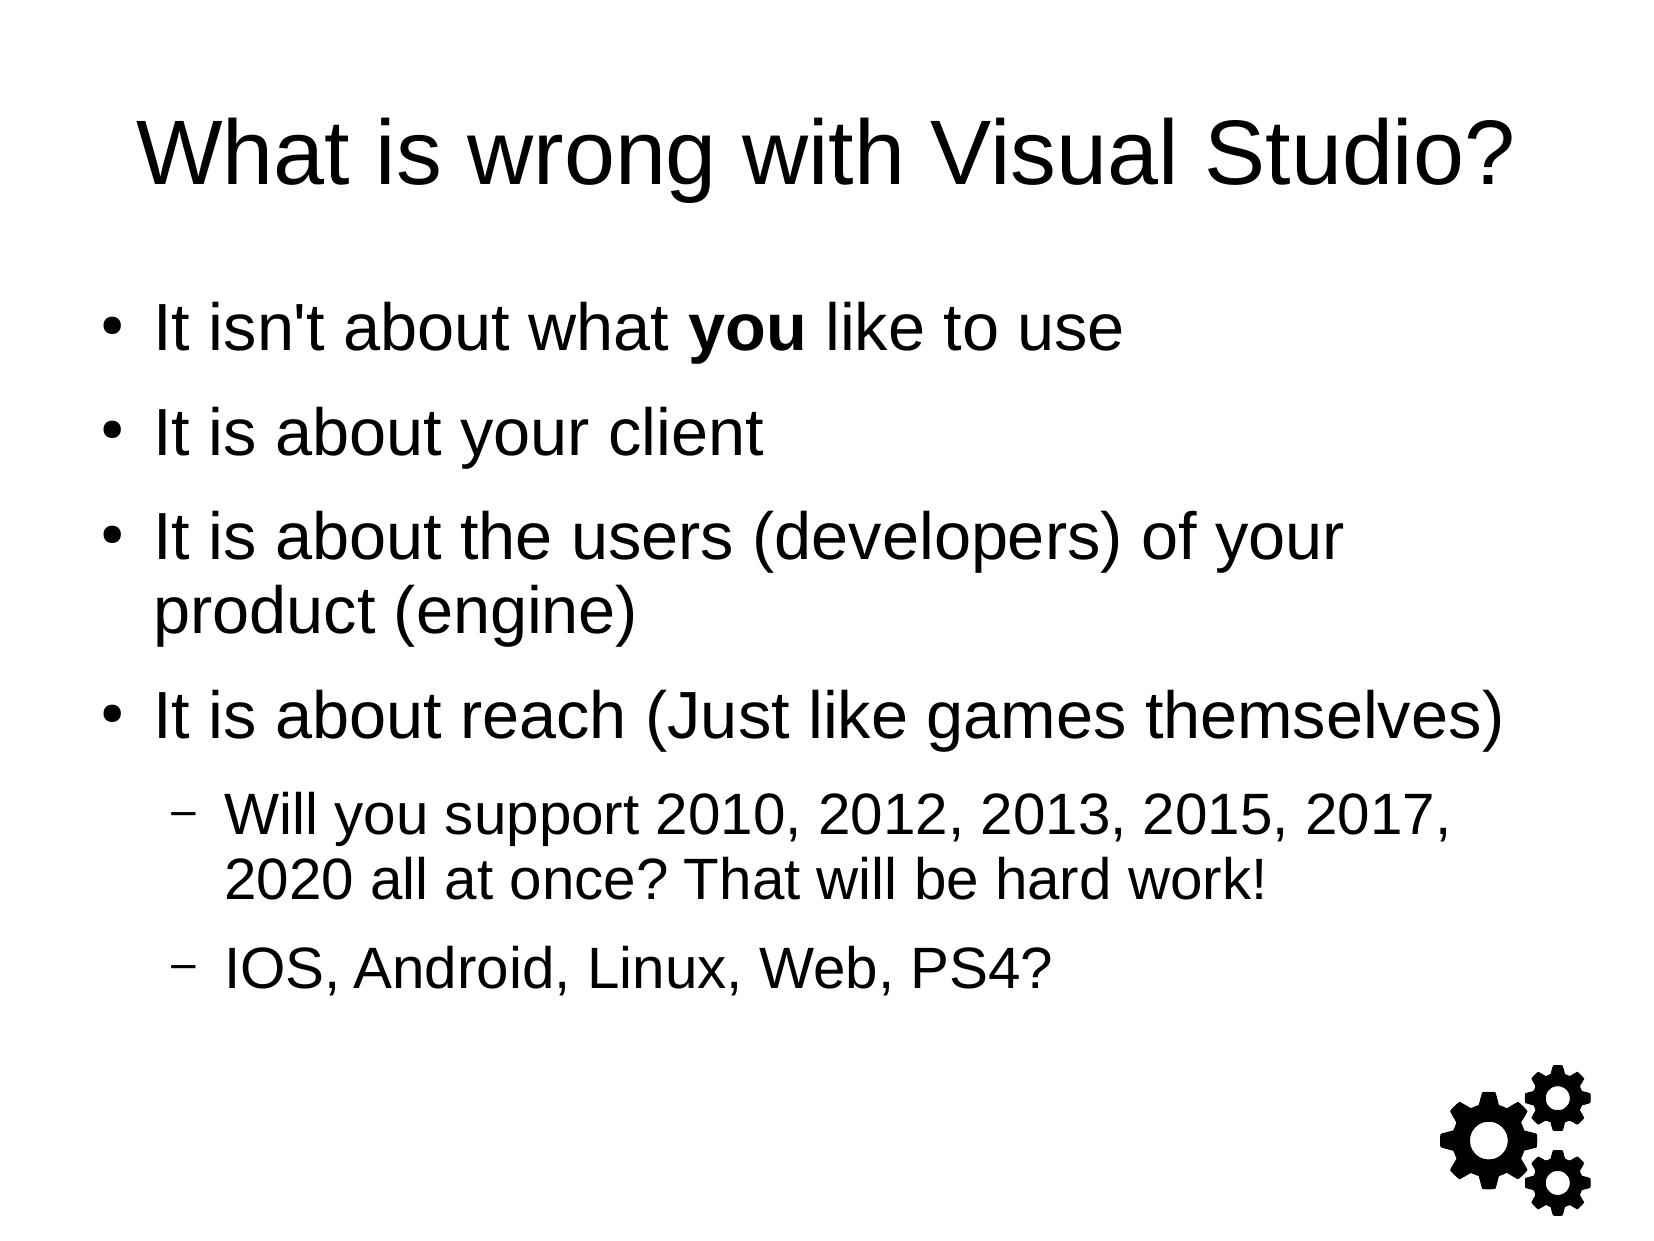

# What is wrong with Visual Studio?
It isn't about what you like to use
It is about your client
It is about the users (developers) of your product (engine)
It is about reach (Just like games themselves)
Will you support 2010, 2012, 2013, 2015, 2017, 2020 all at once? That will be hard work!
IOS, Android, Linux, Web, PS4?